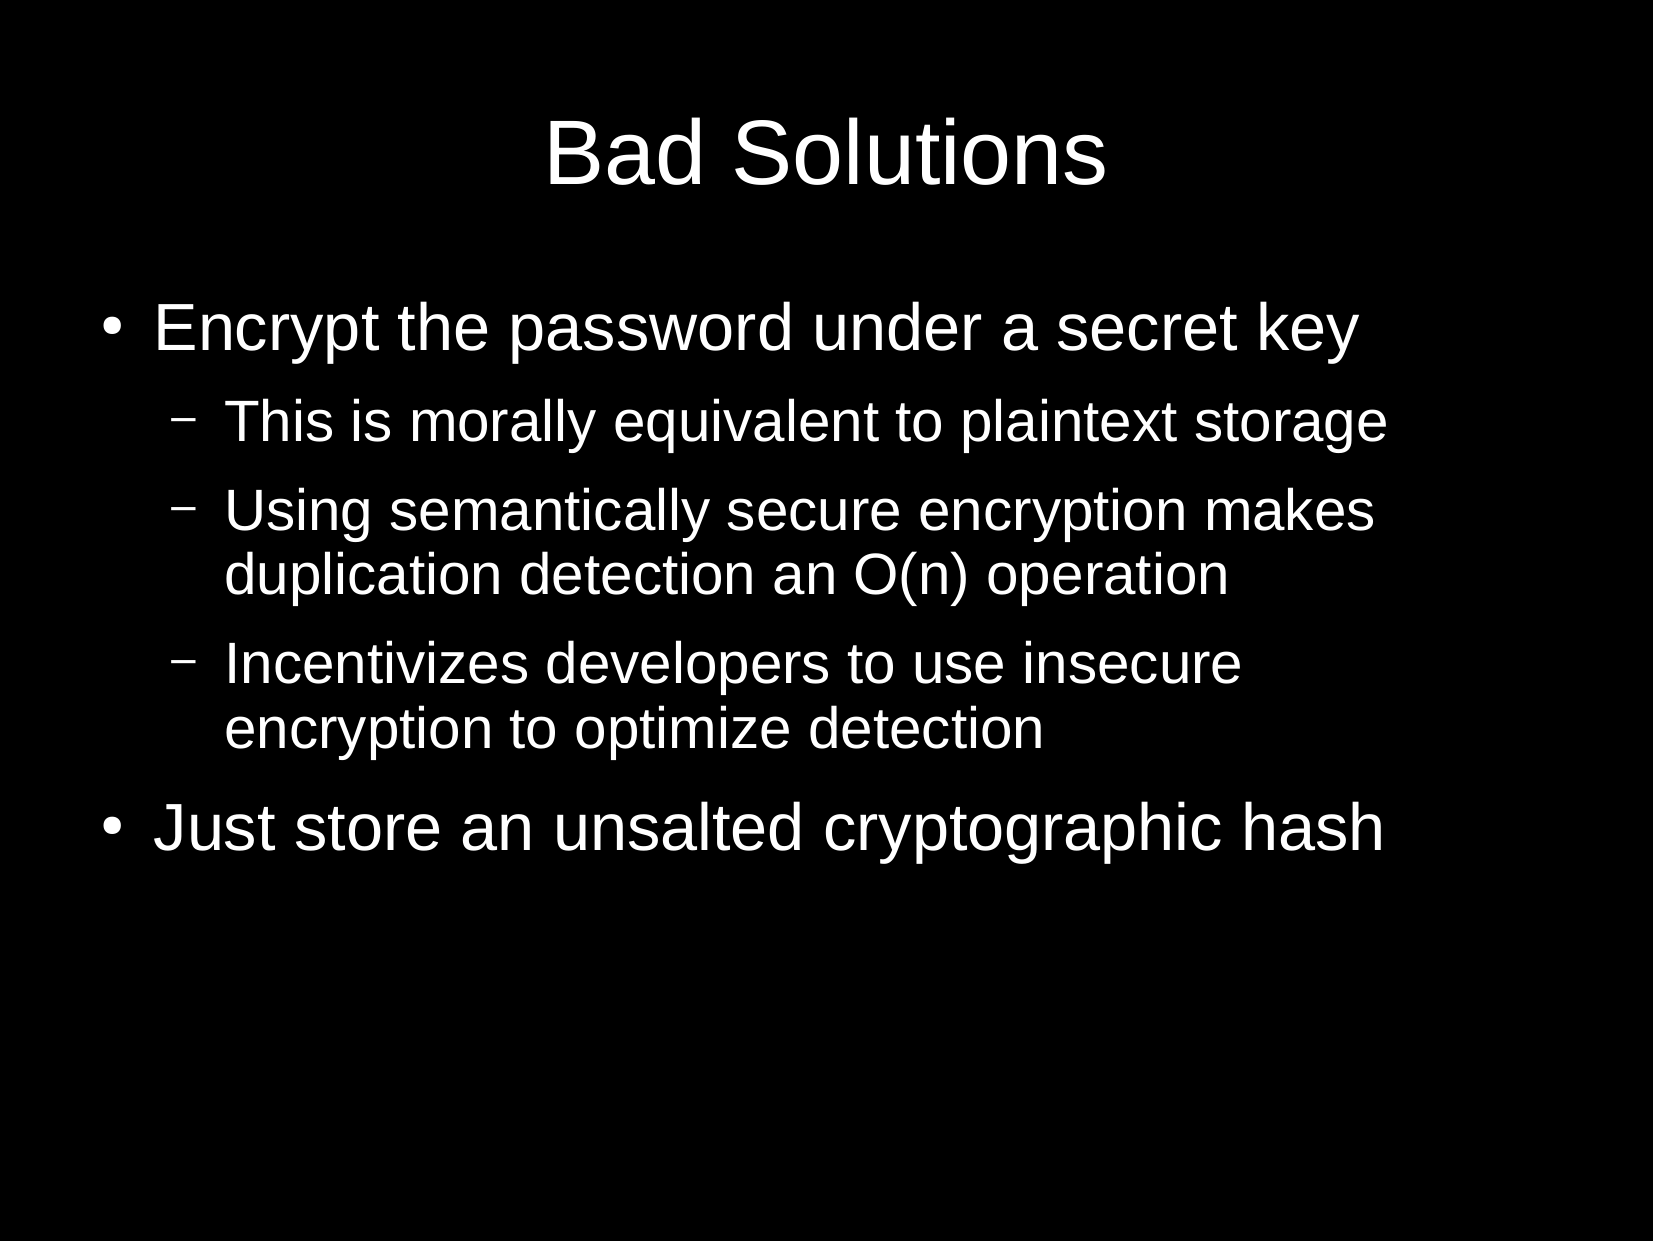

# Bad Solutions
Encrypt the password under a secret key
This is morally equivalent to plaintext storage
Using semantically secure encryption makes duplication detection an O(n) operation
Incentivizes developers to use insecure
encryption to optimize detection
Just store an unsalted cryptographic hash